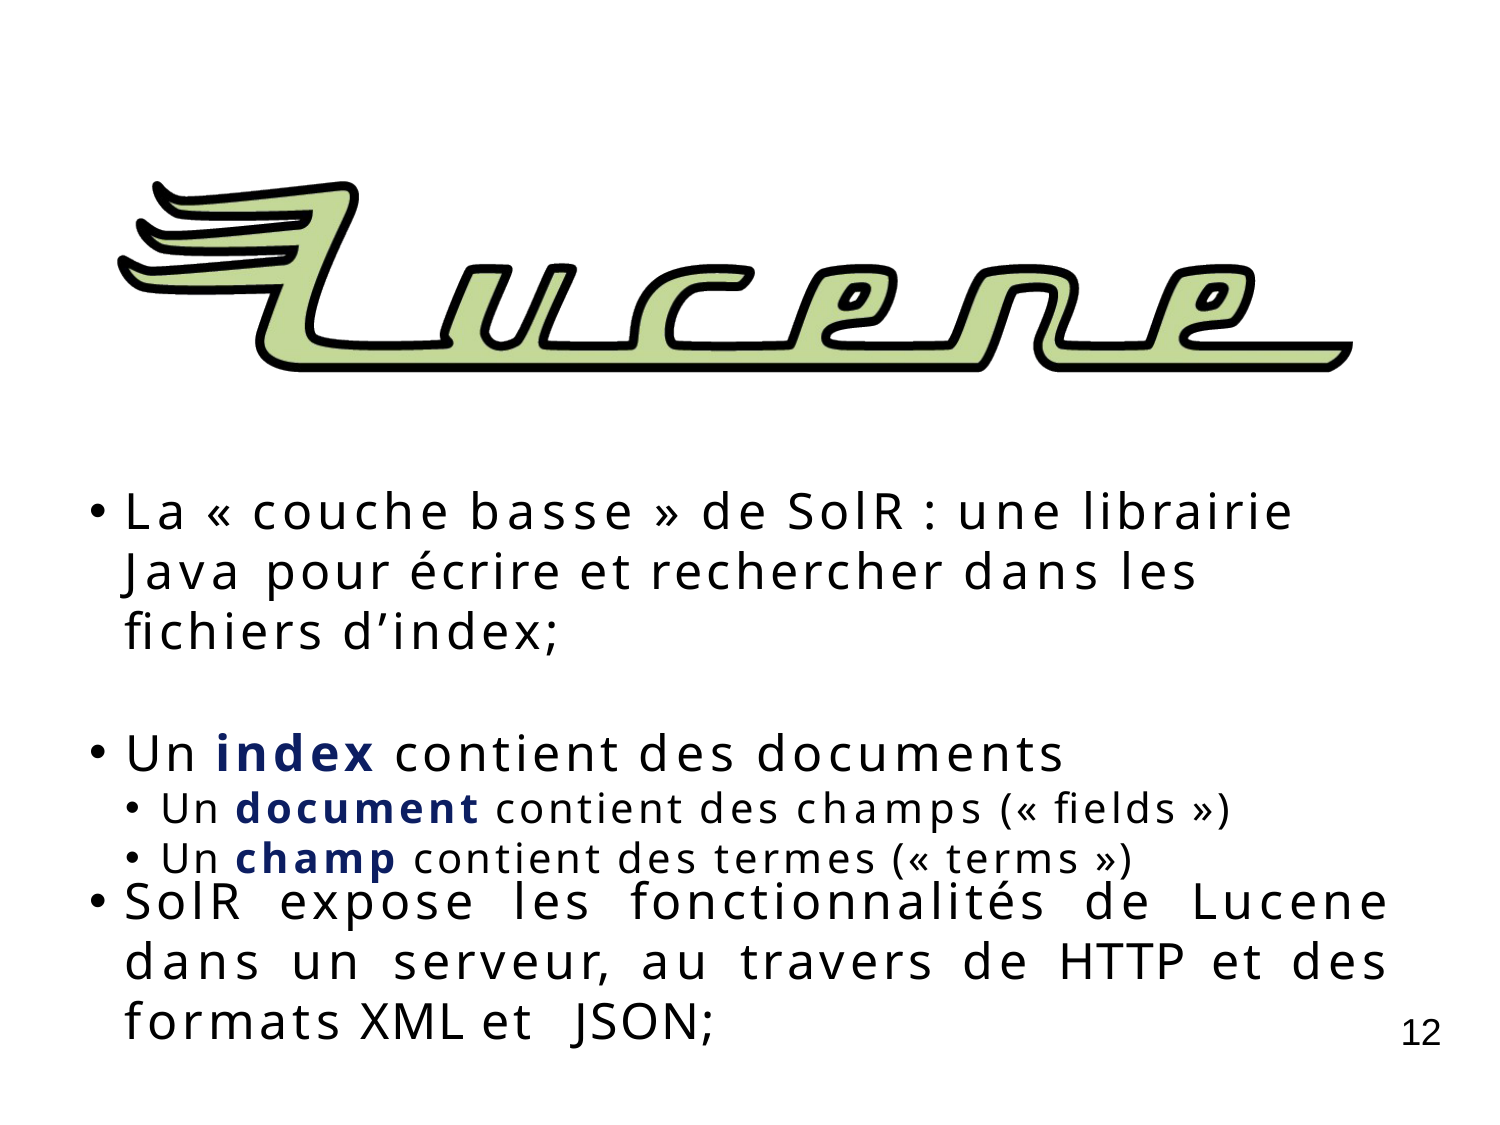

La « couche basse » de SolR : une librairie Java pour écrire et rechercher dans les fichiers d’index;
Un index contient des documents
Un document contient des champs (« fields »)
Un champ contient des termes (« terms »)
SolR expose les fonctionnalités de Lucene dans un serveur, au travers de HTTP et des formats XML et 	JSON;
12